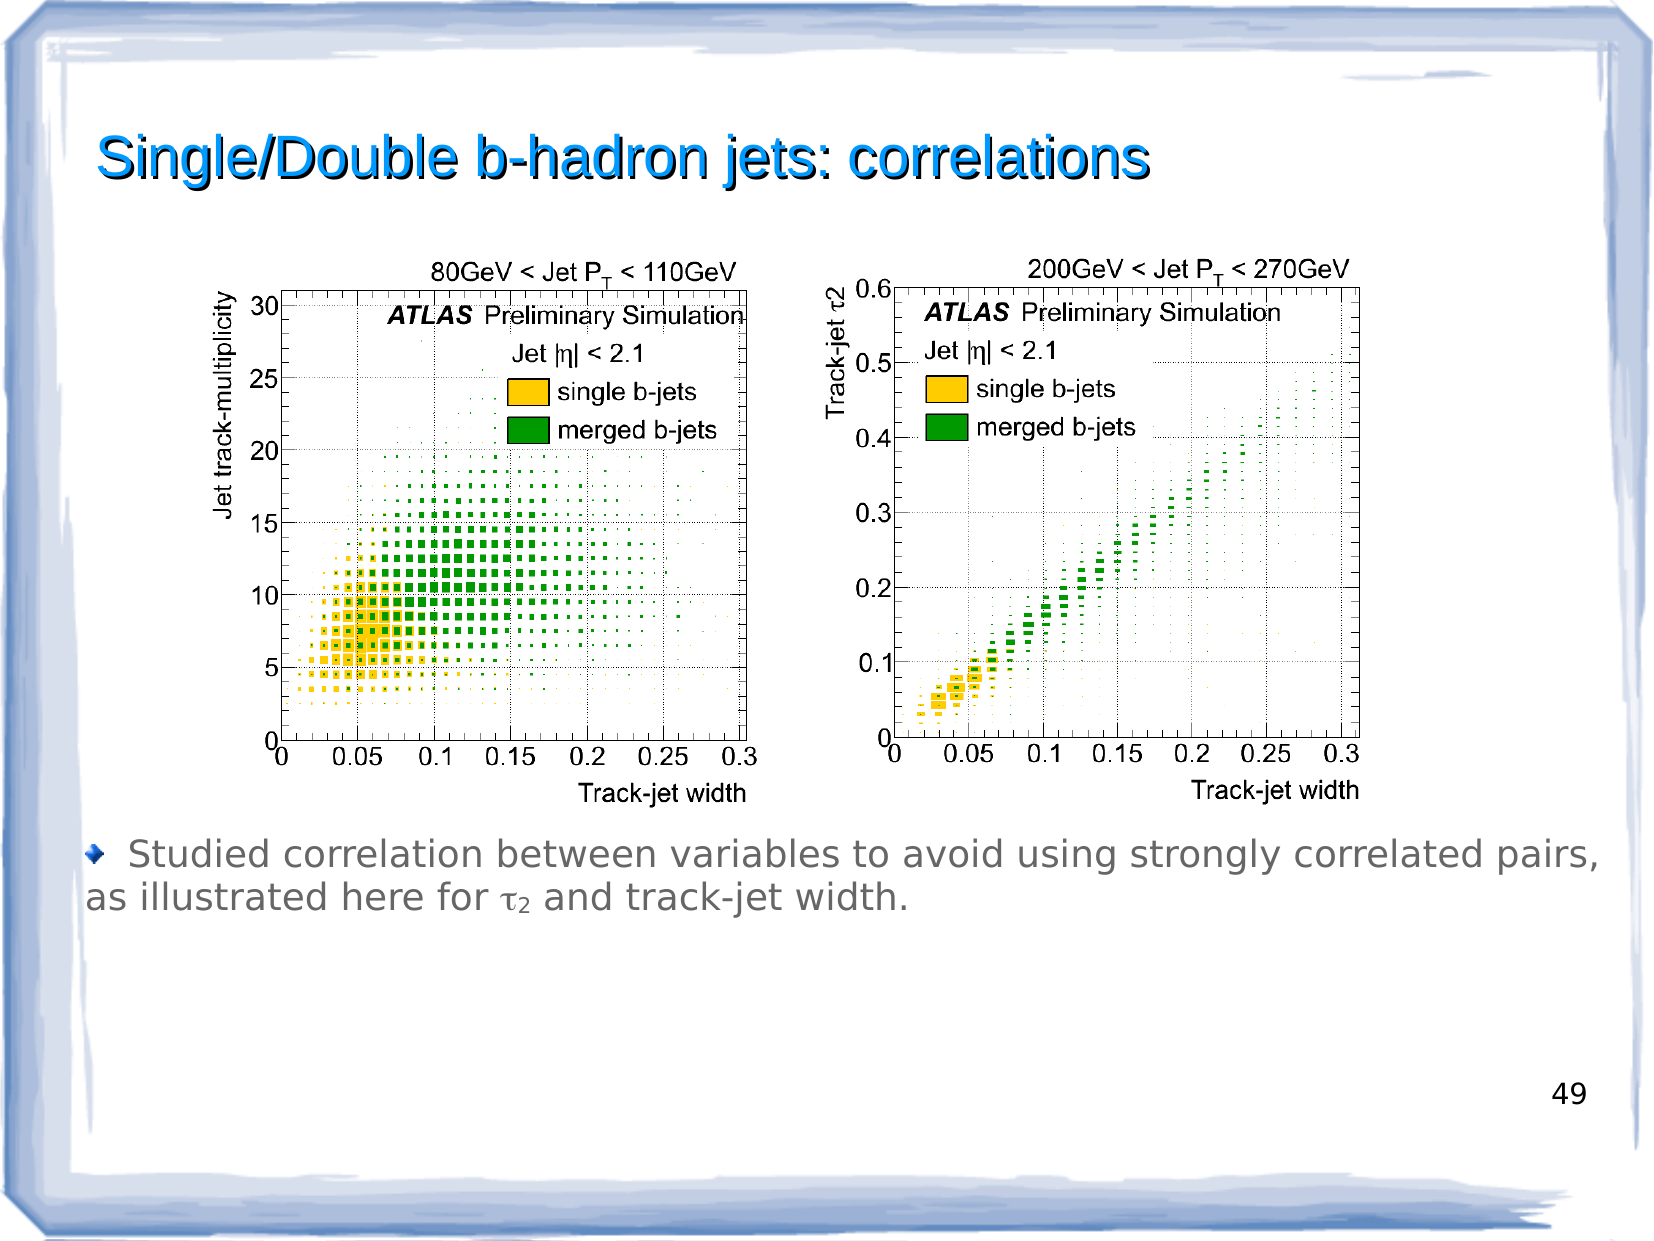

# Single/Double b-hadron jets: correlations
 Studied correlation between variables to avoid using strongly correlated pairs, as illustrated here for t2 and track-jet width.
49